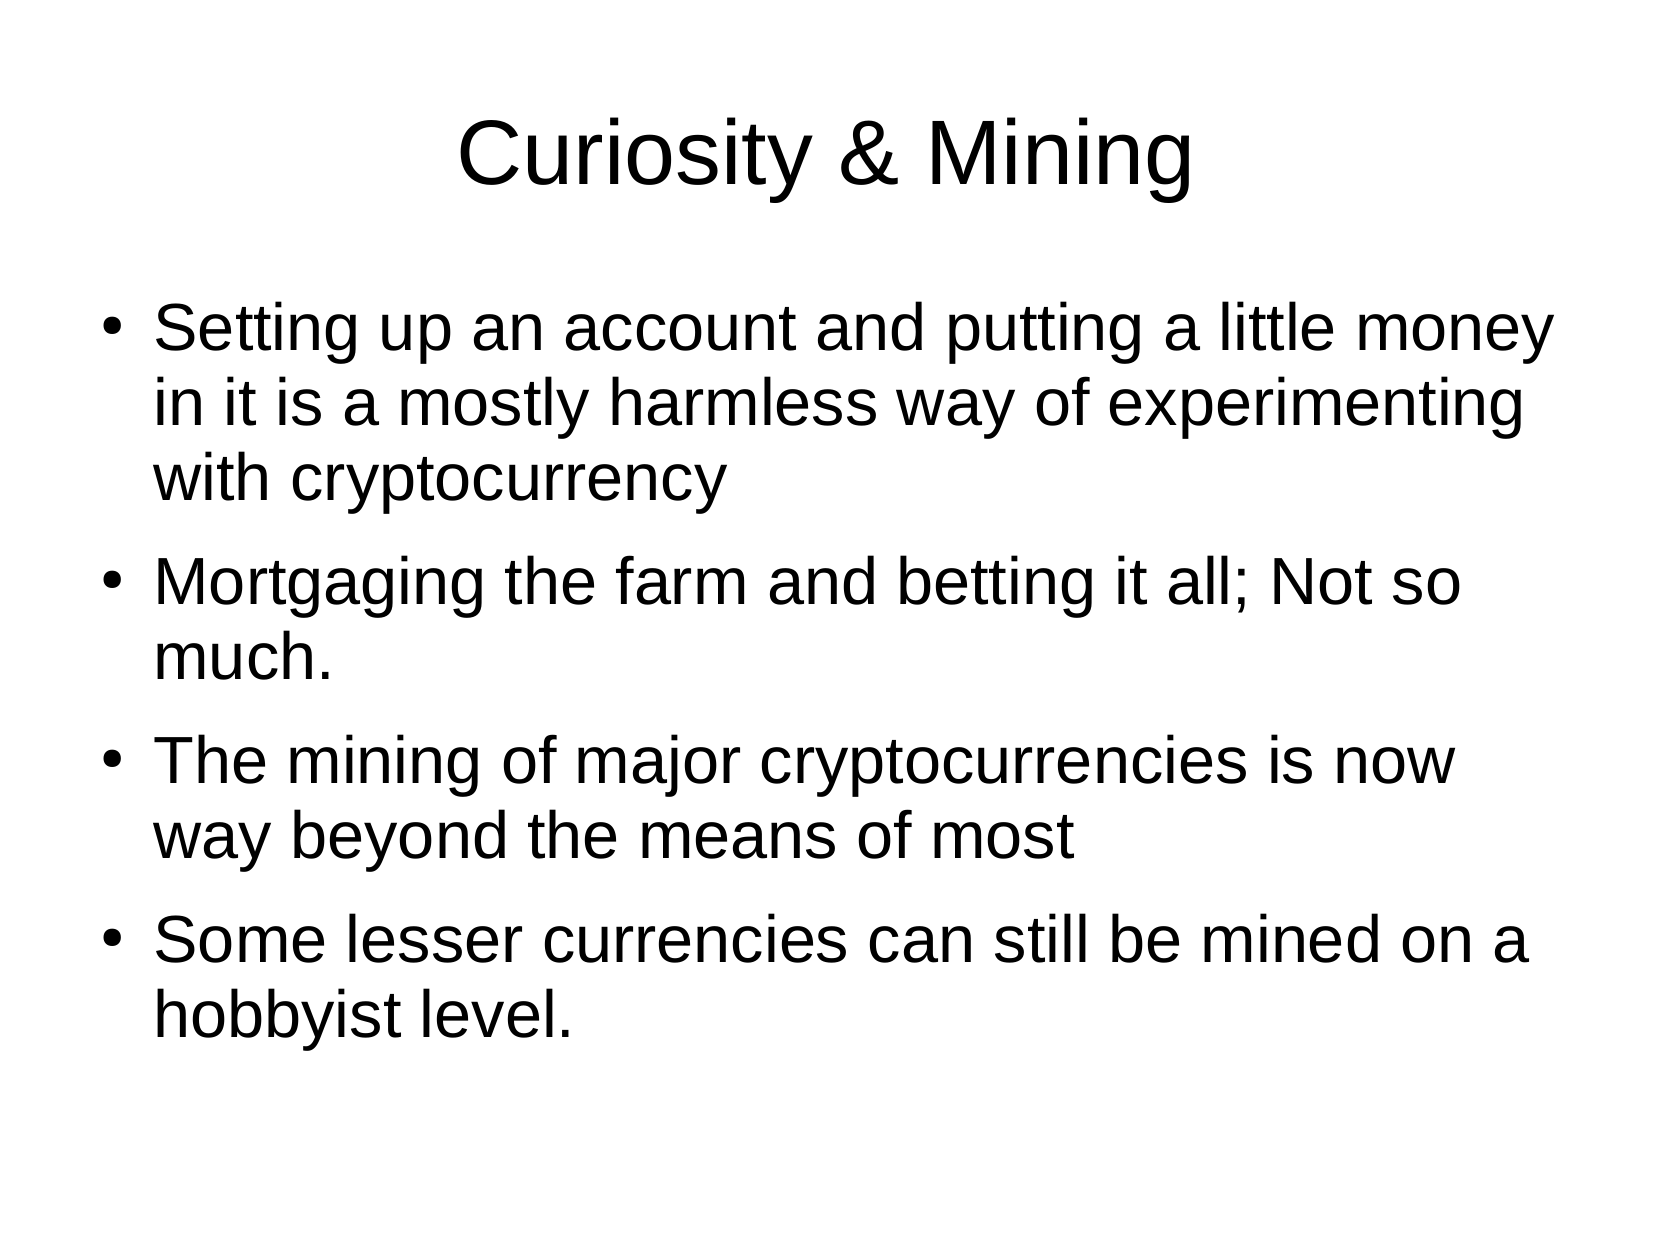

# Curiosity & Mining
Setting up an account and putting a little money in it is a mostly harmless way of experimenting with cryptocurrency
Mortgaging the farm and betting it all; Not so much.
The mining of major cryptocurrencies is now way beyond the means of most
Some lesser currencies can still be mined on a hobbyist level.